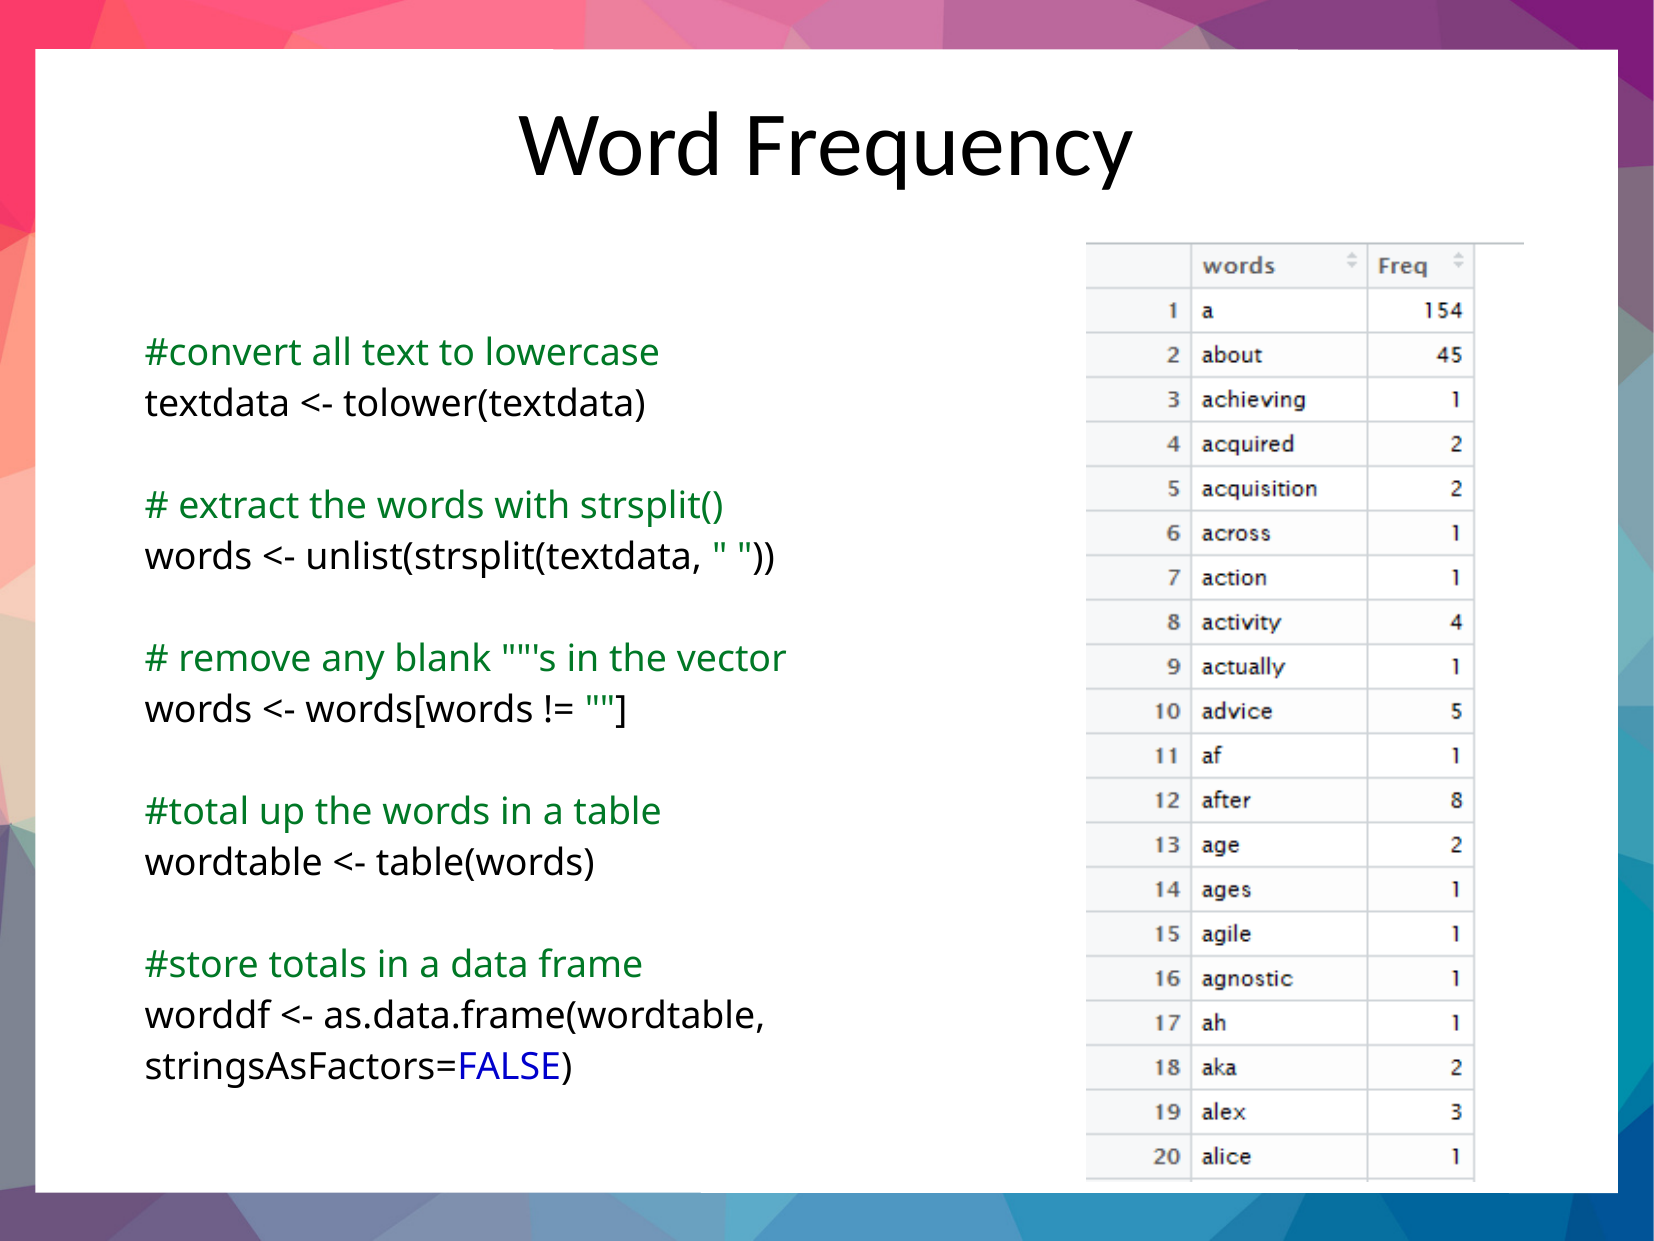

# Word Frequency
#convert all text to lowercase
textdata <- tolower(textdata)
# extract the words with strsplit()
words <- unlist(strsplit(textdata, " "))
# remove any blank ""'s in the vector
words <- words[words != ""]
#total up the words in a table
wordtable <- table(words)
#store totals in a data frame
worddf <- as.data.frame(wordtable, stringsAsFactors=FALSE)